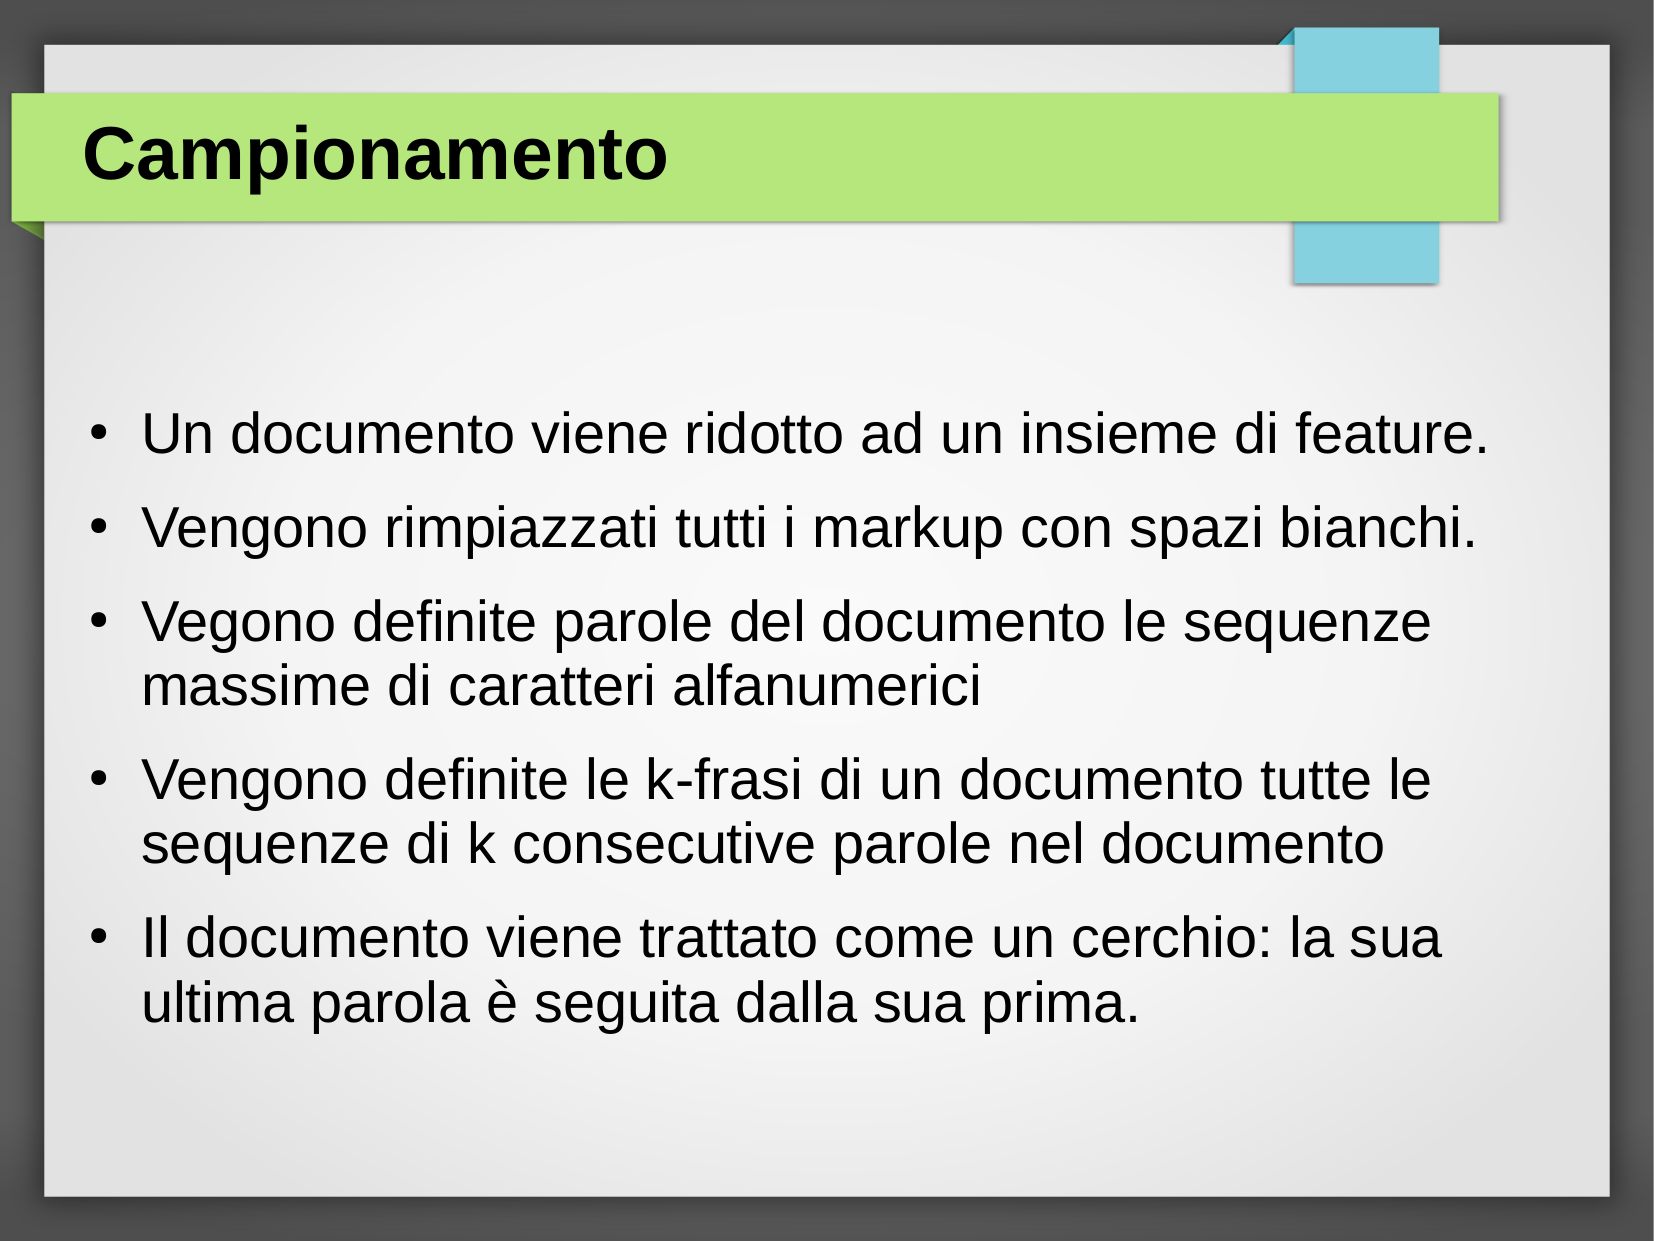

# Campionamento
Un documento viene ridotto ad un insieme di feature.
Vengono rimpiazzati tutti i markup con spazi bianchi.
Vegono definite parole del documento le sequenze massime di caratteri alfanumerici
Vengono definite le k-frasi di un documento tutte le sequenze di k consecutive parole nel documento
Il documento viene trattato come un cerchio: la sua ultima parola è seguita dalla sua prima.